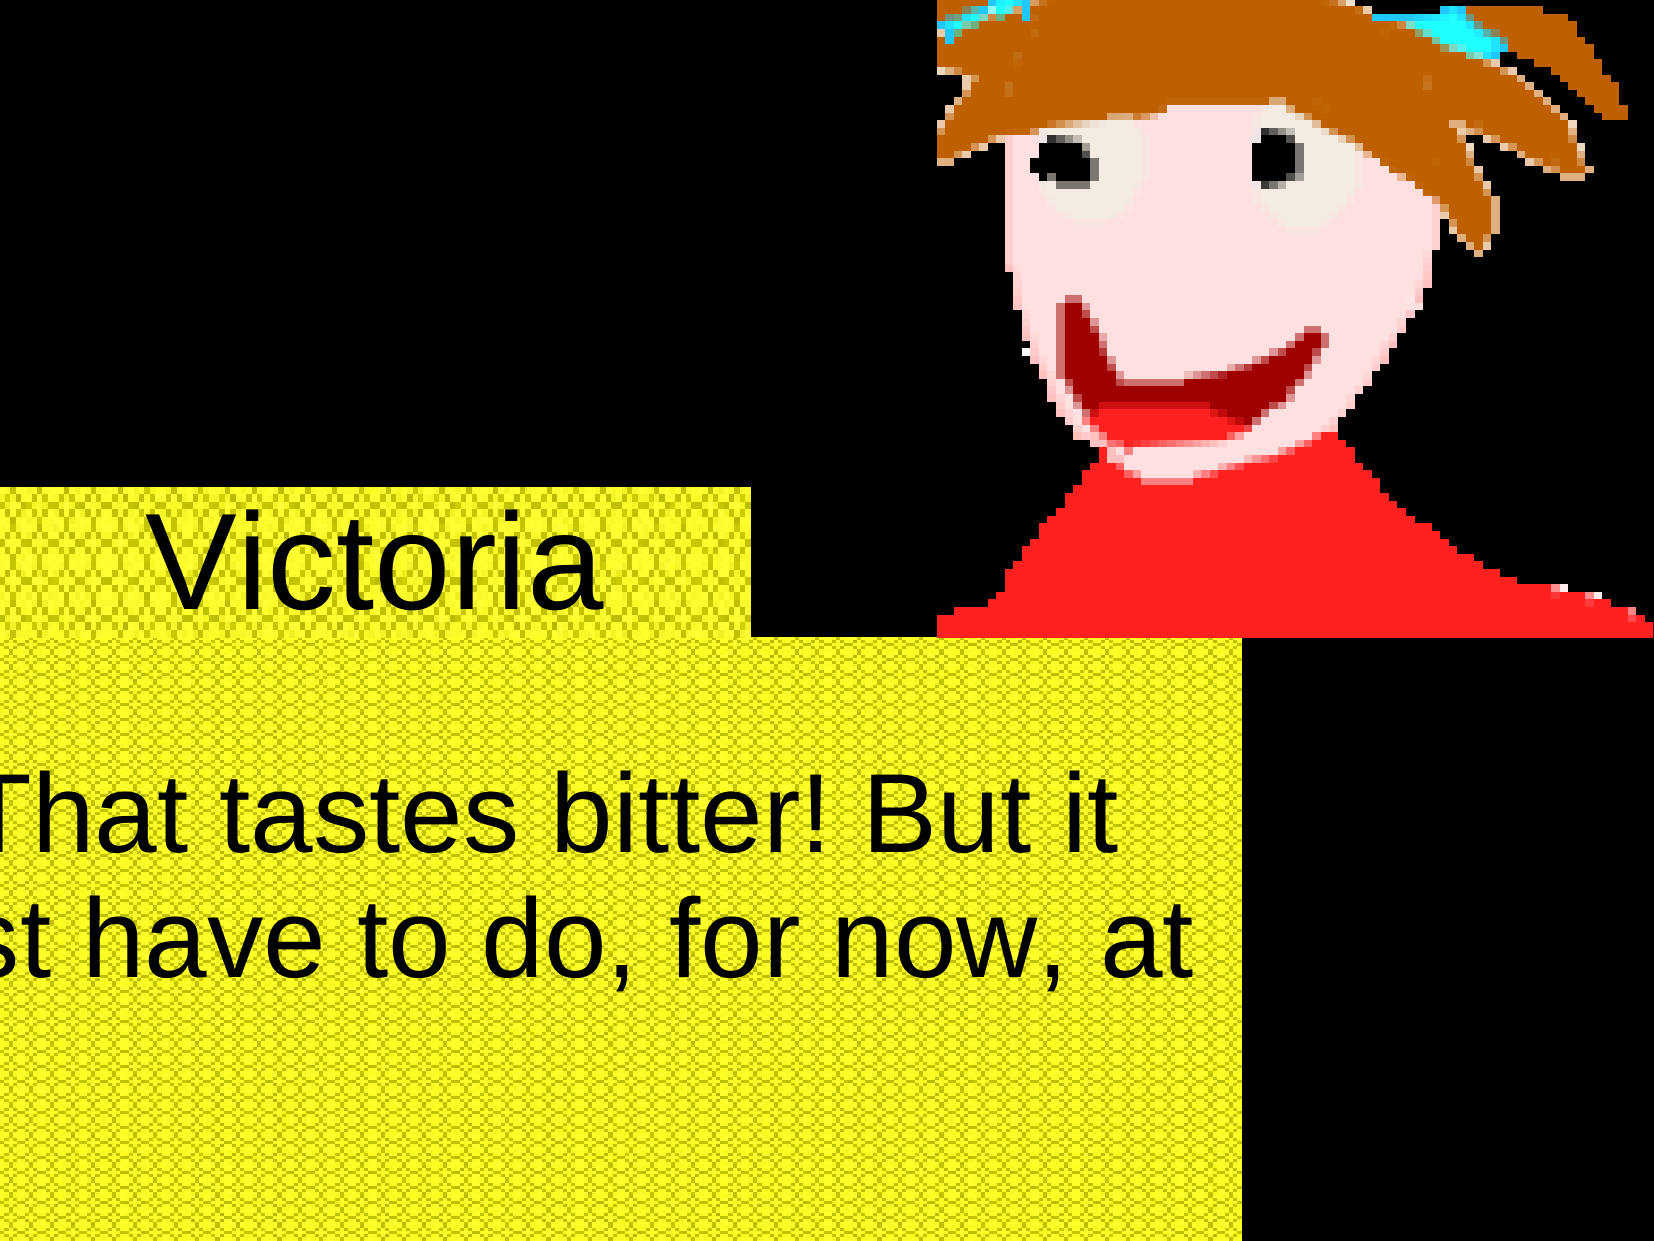

Victoria
Ugh... That tastes bitter! But it
may just have to do, for now, at
least...